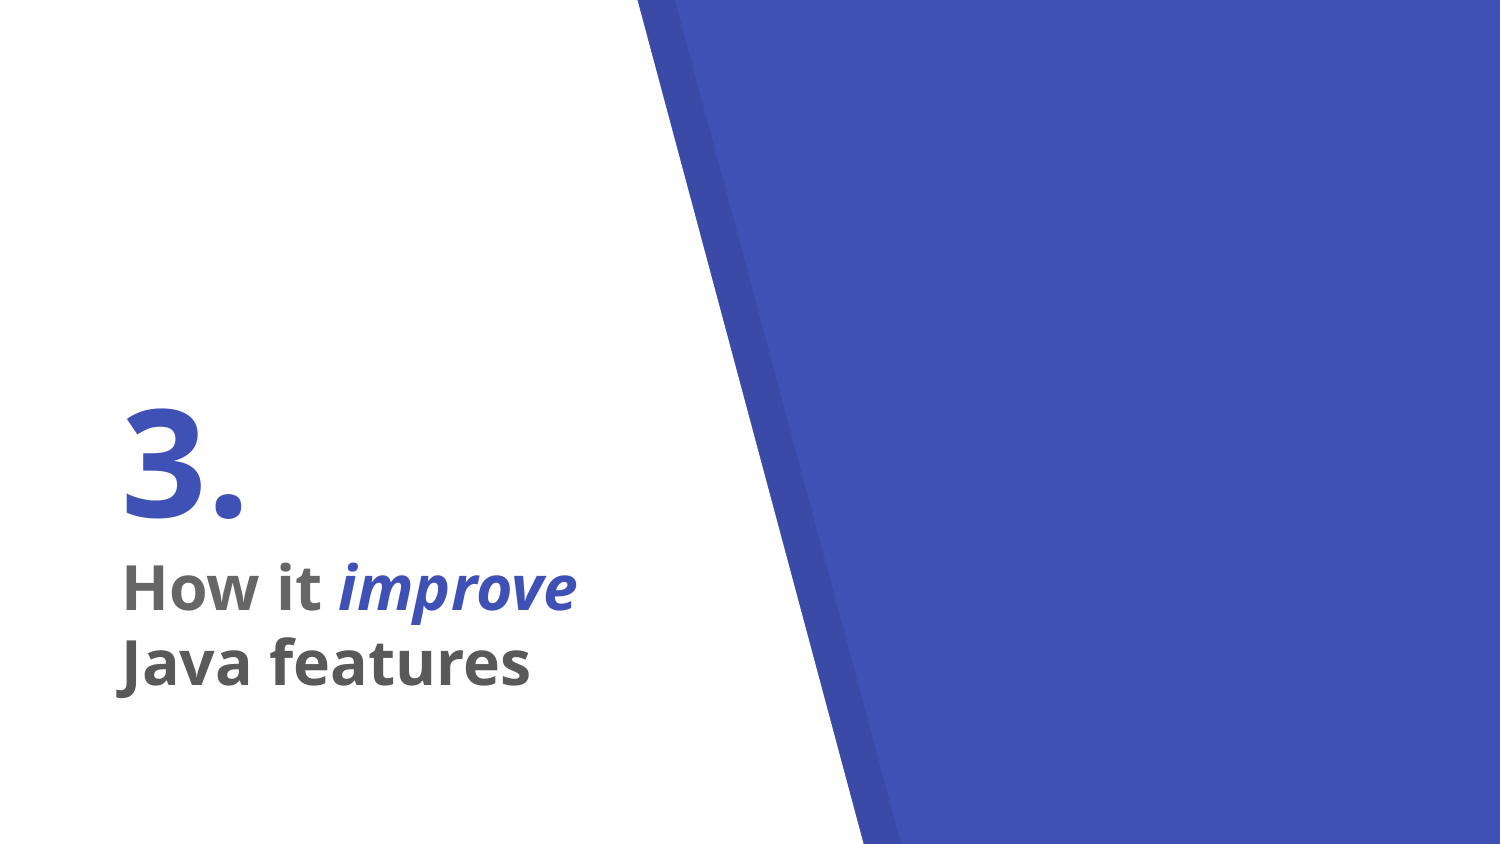

# 3. How it improve Java features